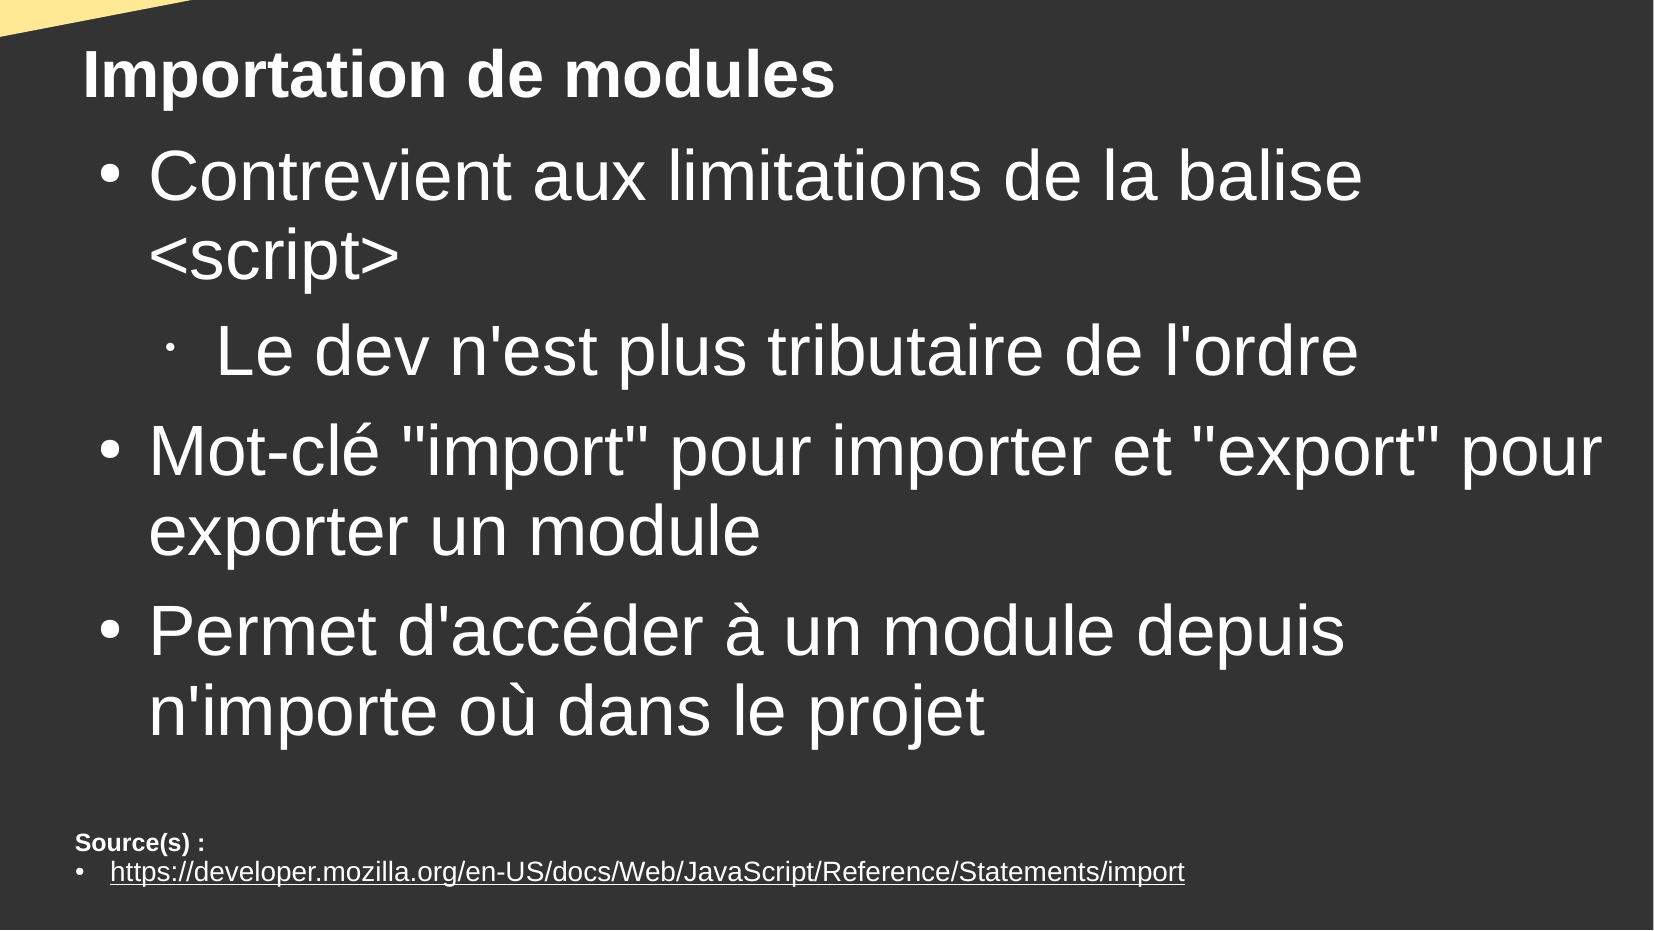

# Importation de modules
Contrevient aux limitations de la balise <script>
Le dev n'est plus tributaire de l'ordre
Mot-clé "import" pour importer et "export" pour exporter un module
Permet d'accéder à un module depuis n'importe où dans le projet
Source(s) :
https://developer.mozilla.org/en-US/docs/Web/JavaScript/Reference/Statements/import